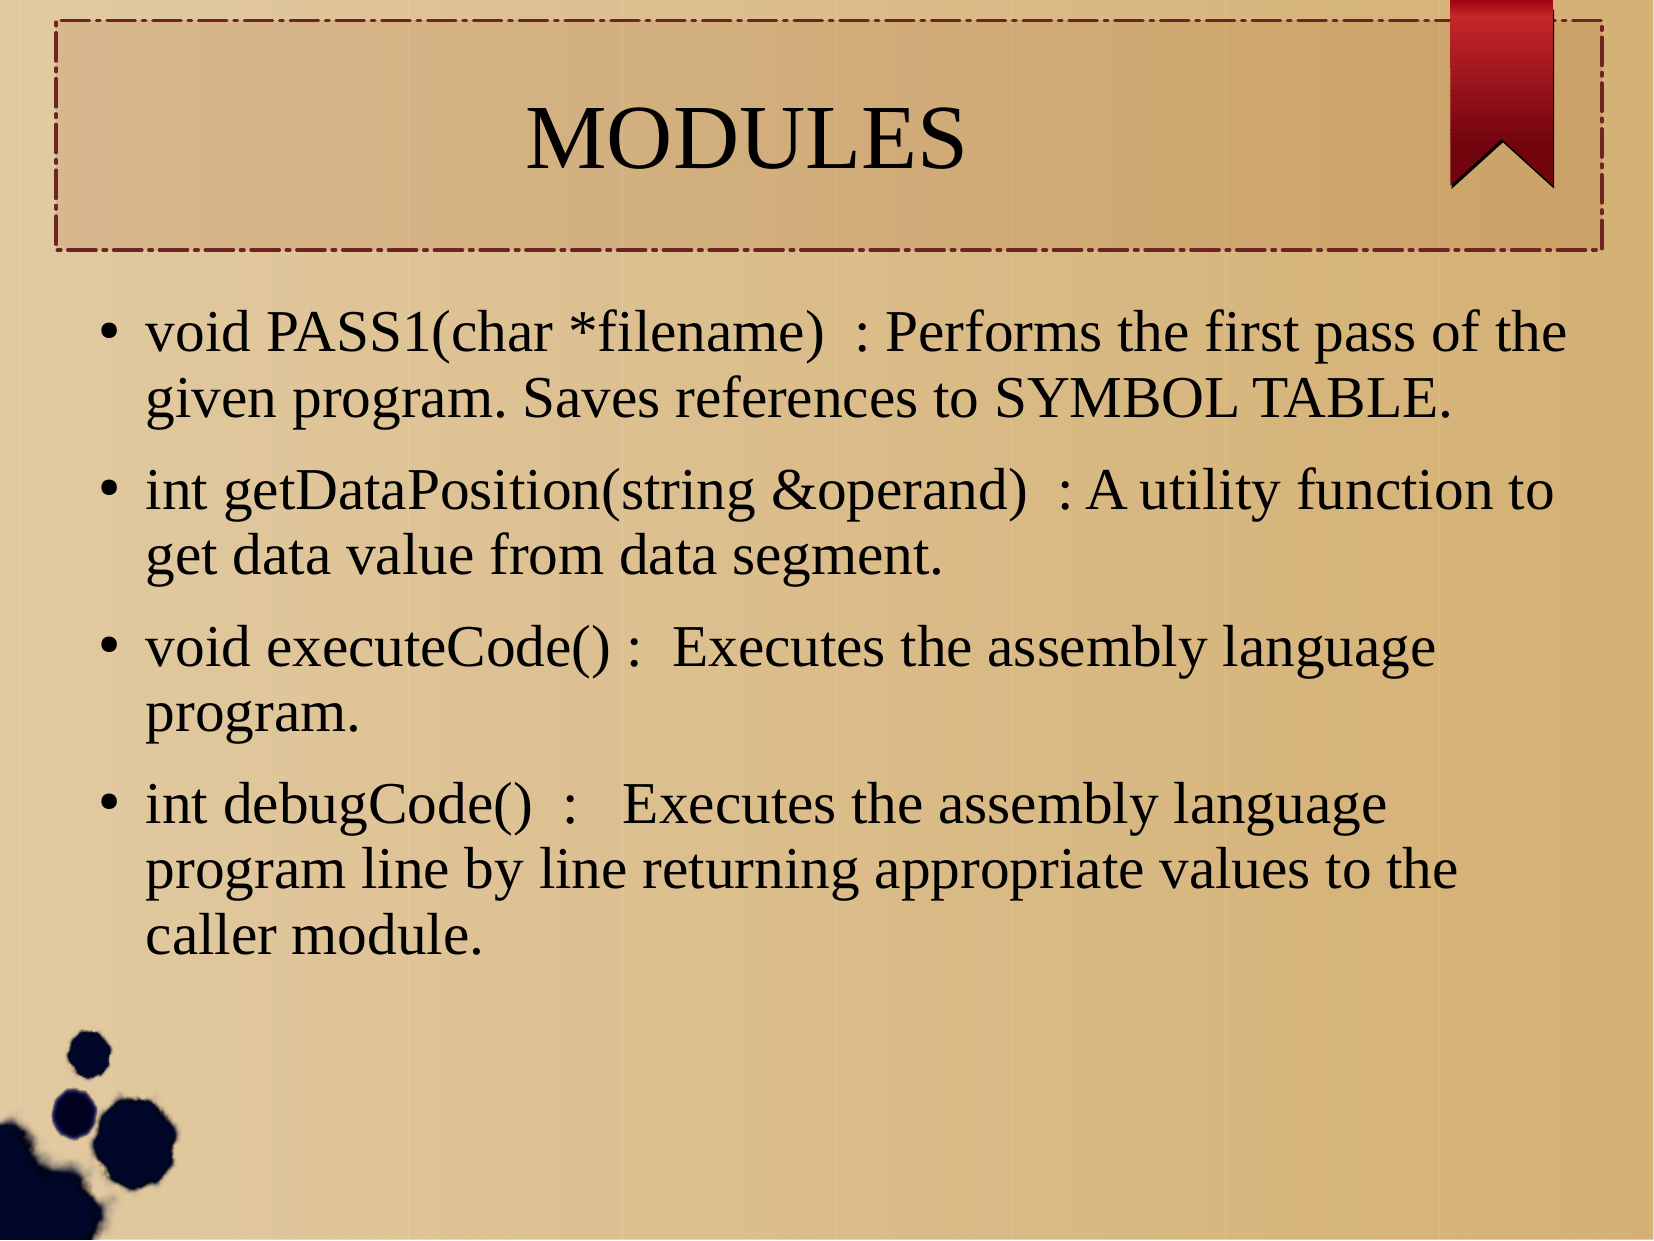

# MODULES
void PASS1(char *filename) : Performs the first pass of the given program. Saves references to SYMBOL TABLE.
int getDataPosition(string &operand) : A utility function to get data value from data segment.
void executeCode() : Executes the assembly language program.
int debugCode() : Executes the assembly language program line by line returning appropriate values to the caller module.